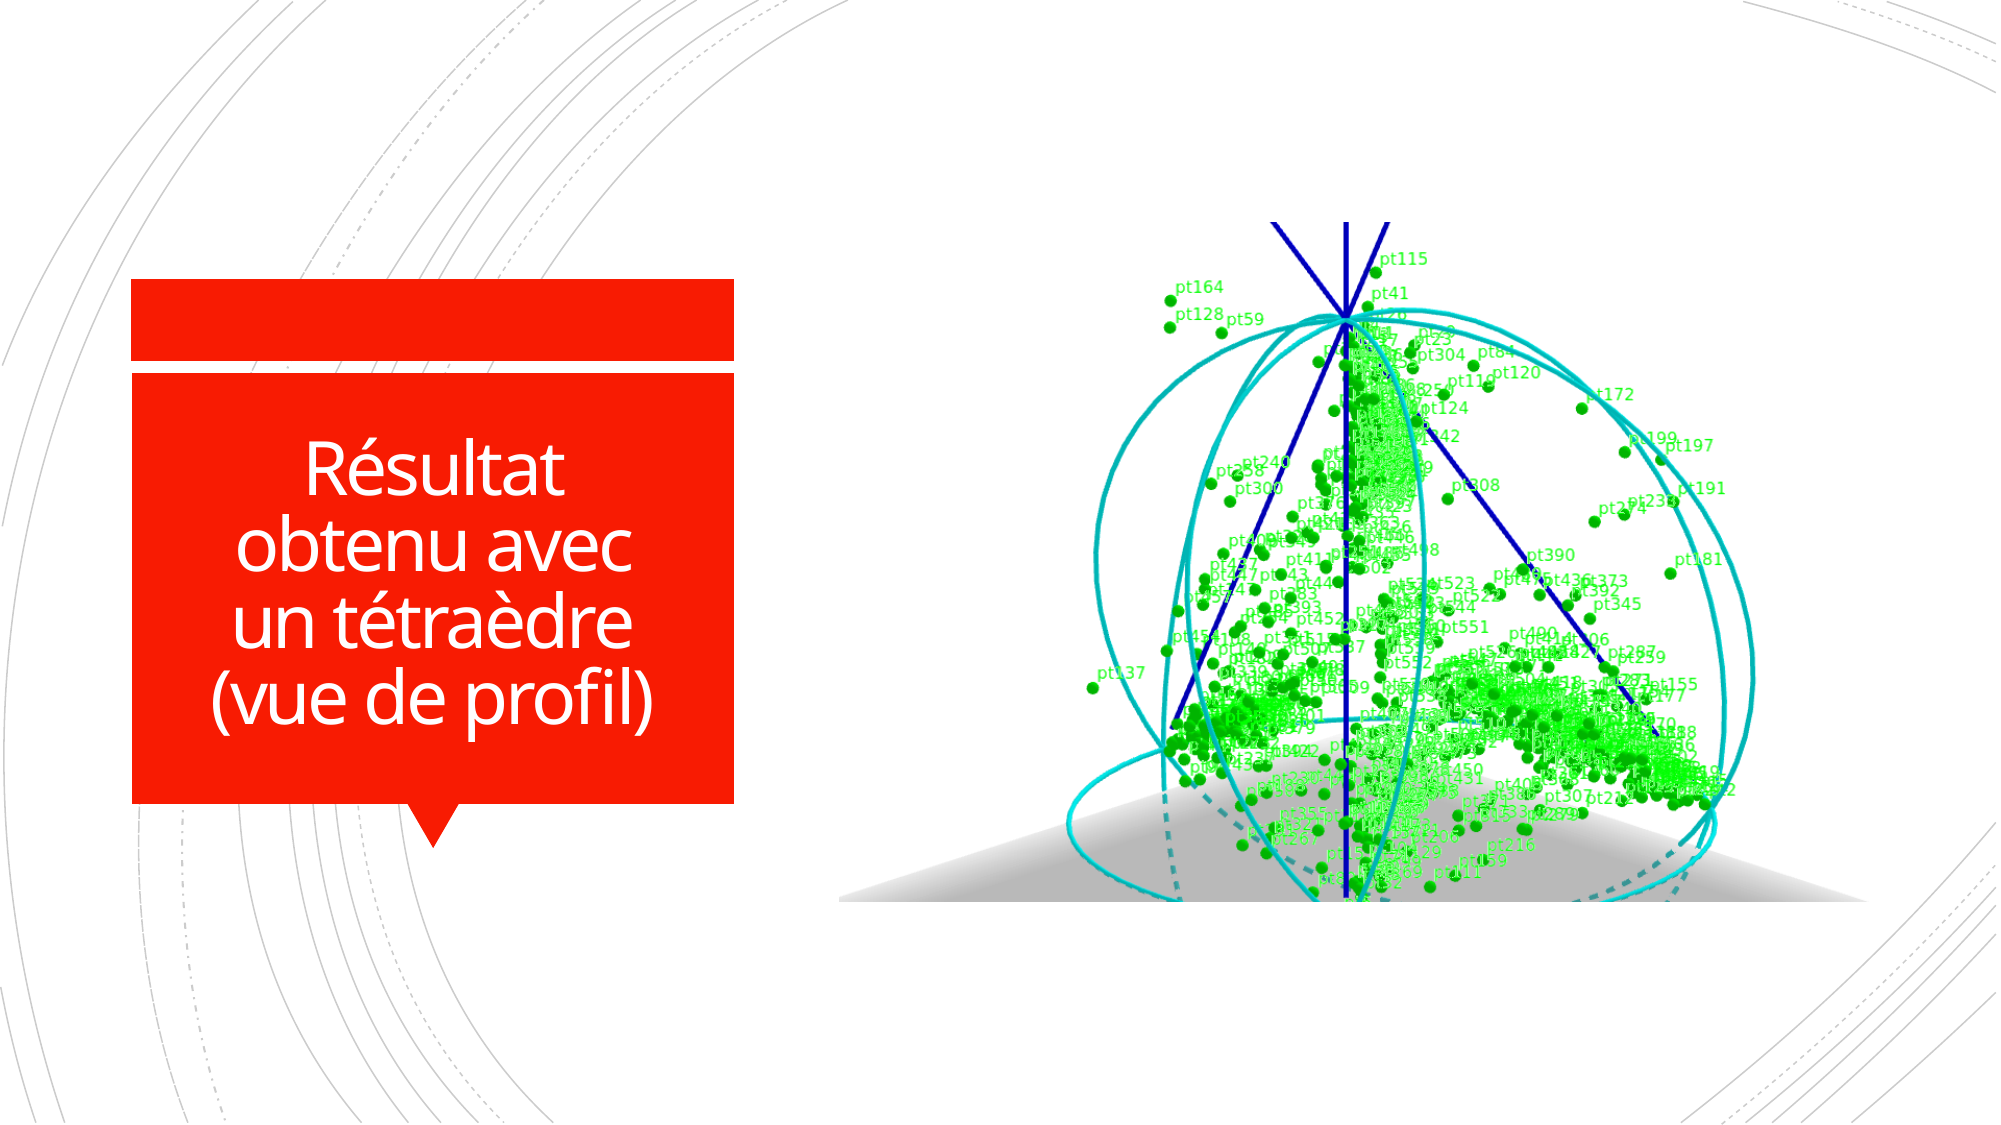

# Résultat obtenu avec un tétraèdre (vue de profil)